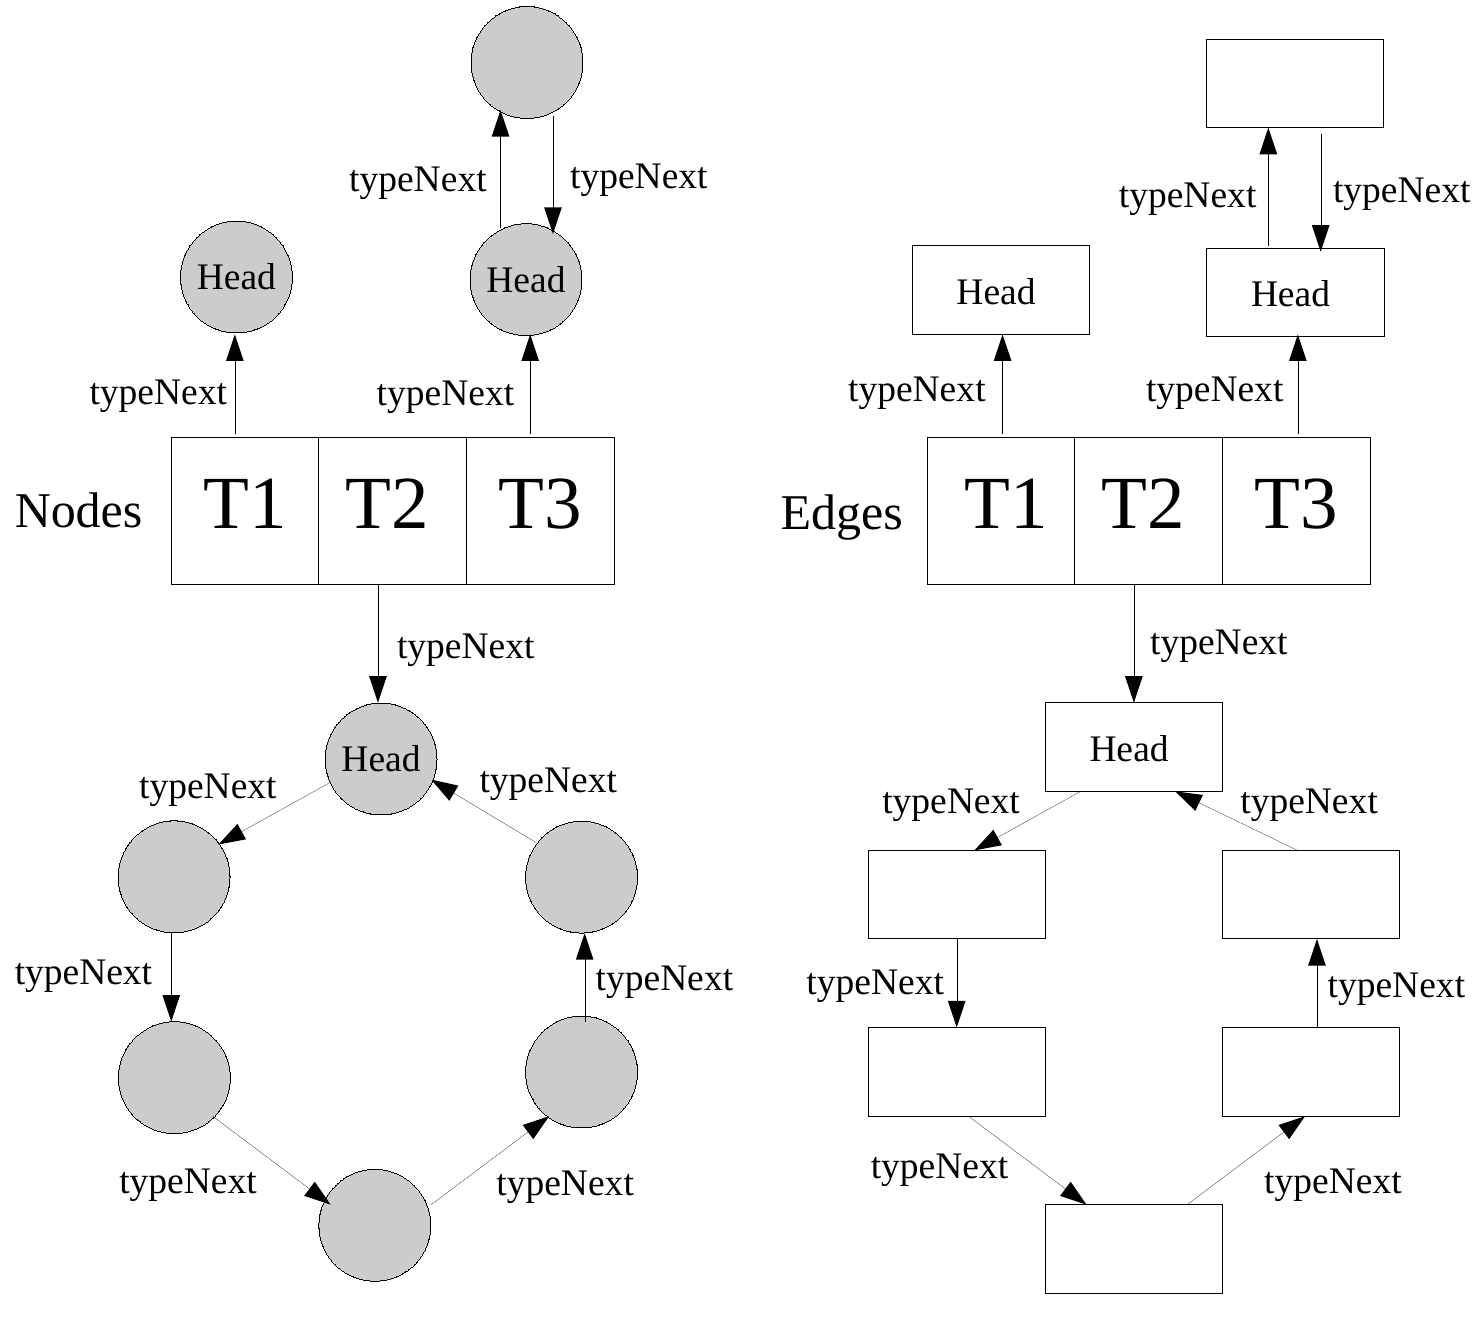

typeNext
typeNext
typeNext
typeNext
Head
Head
Head
Head
typeNext
typeNext
typeNext
typeNext
T1
T2
T3
T1
T2
T3
Nodes
Edges
typeNext
typeNext
Head
Head
typeNext
typeNext
typeNext
typeNext
typeNext
typeNext
typeNext
typeNext
typeNext
typeNext
typeNext
typeNext